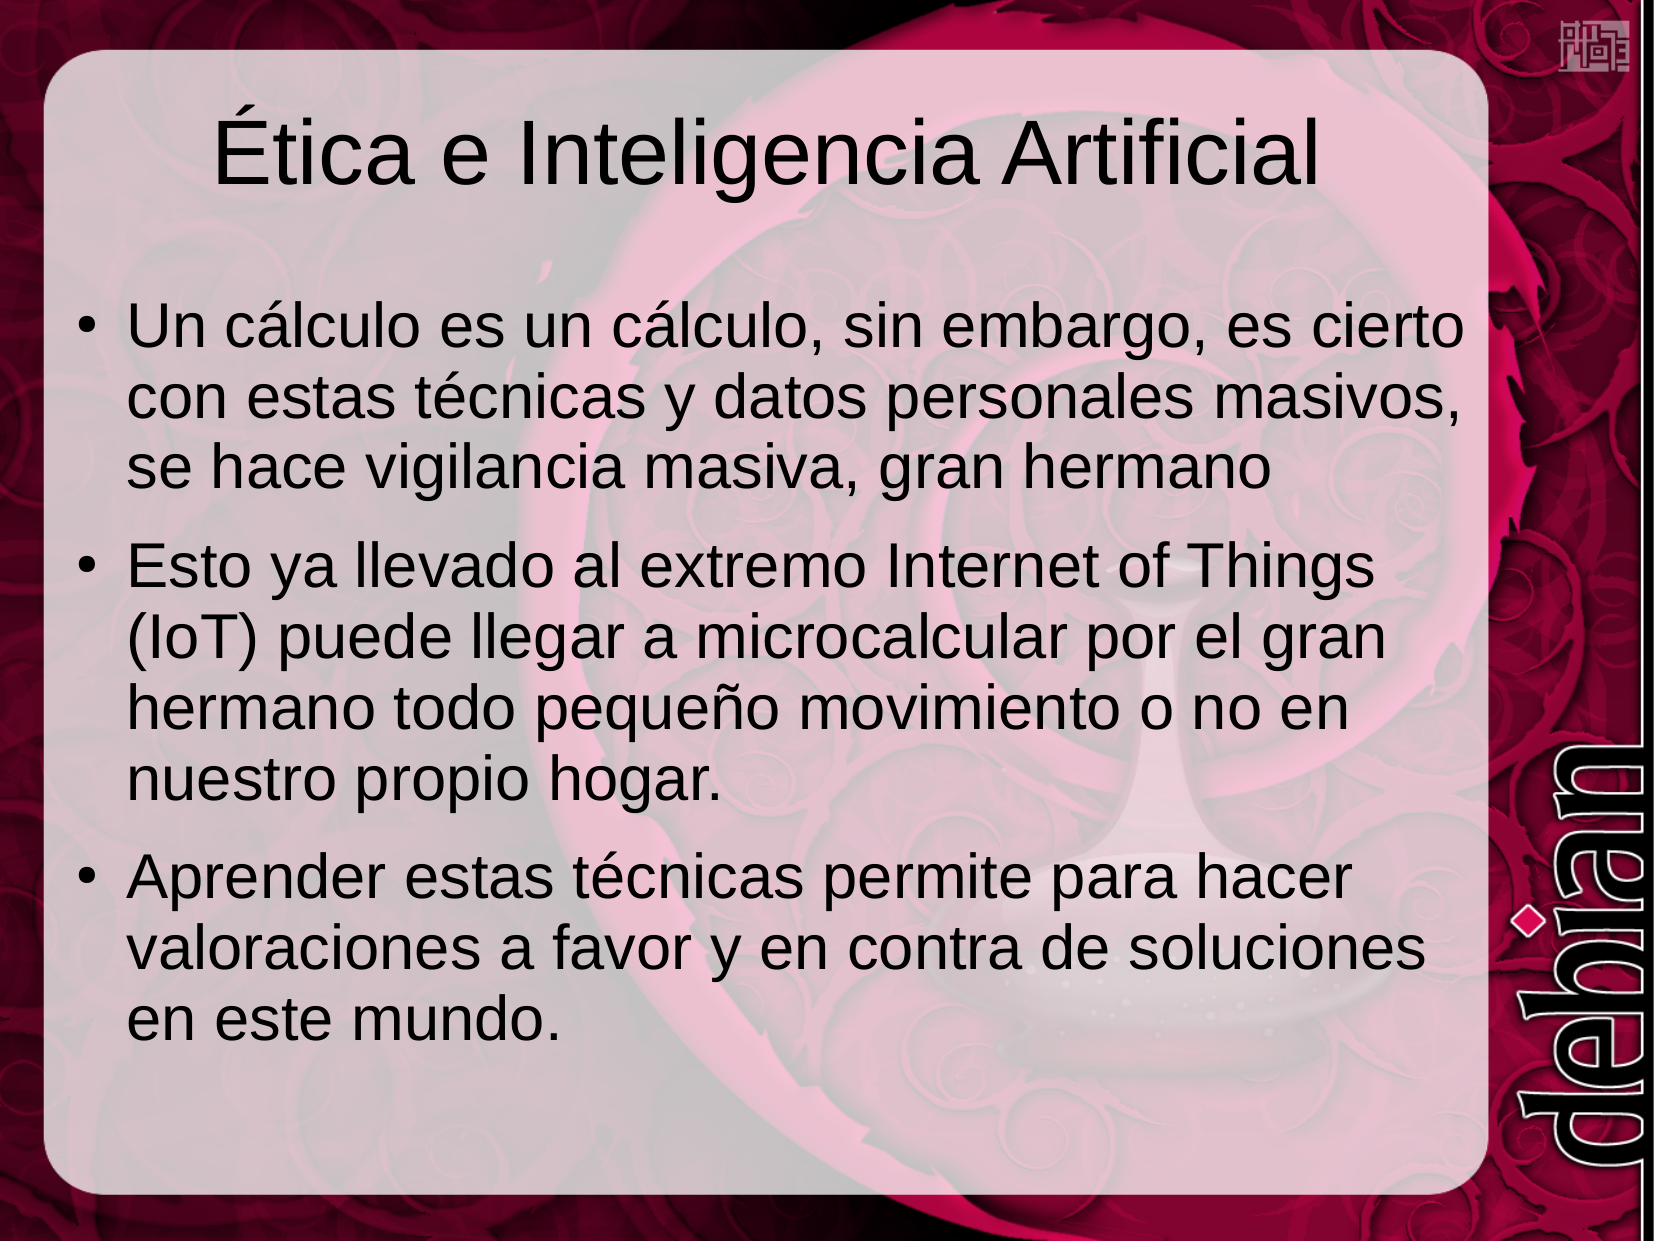

# Ética e Inteligencia Artificial
Un cálculo es un cálculo, sin embargo, es cierto con estas técnicas y datos personales masivos, se hace vigilancia masiva, gran hermano
Esto ya llevado al extremo Internet of Things (IoT) puede llegar a microcalcular por el gran hermano todo pequeño movimiento o no en nuestro propio hogar.
Aprender estas técnicas permite para hacer valoraciones a favor y en contra de soluciones en este mundo.